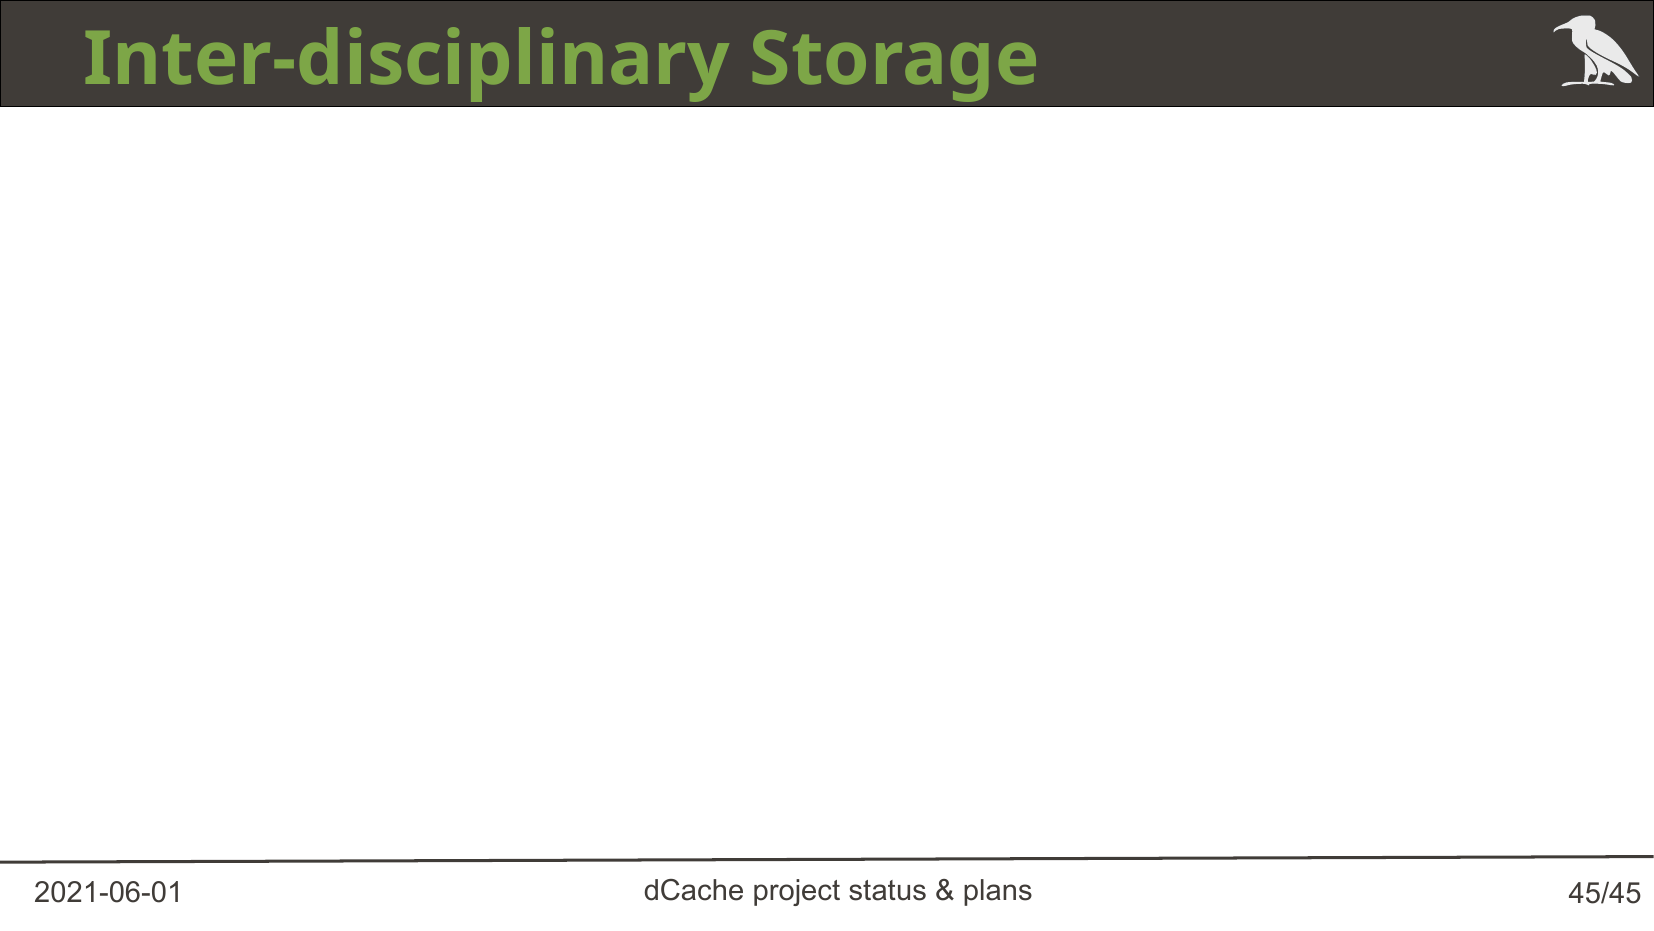

# Inter-disciplinary Storage
dCache project status & plans
2021-06-01
45